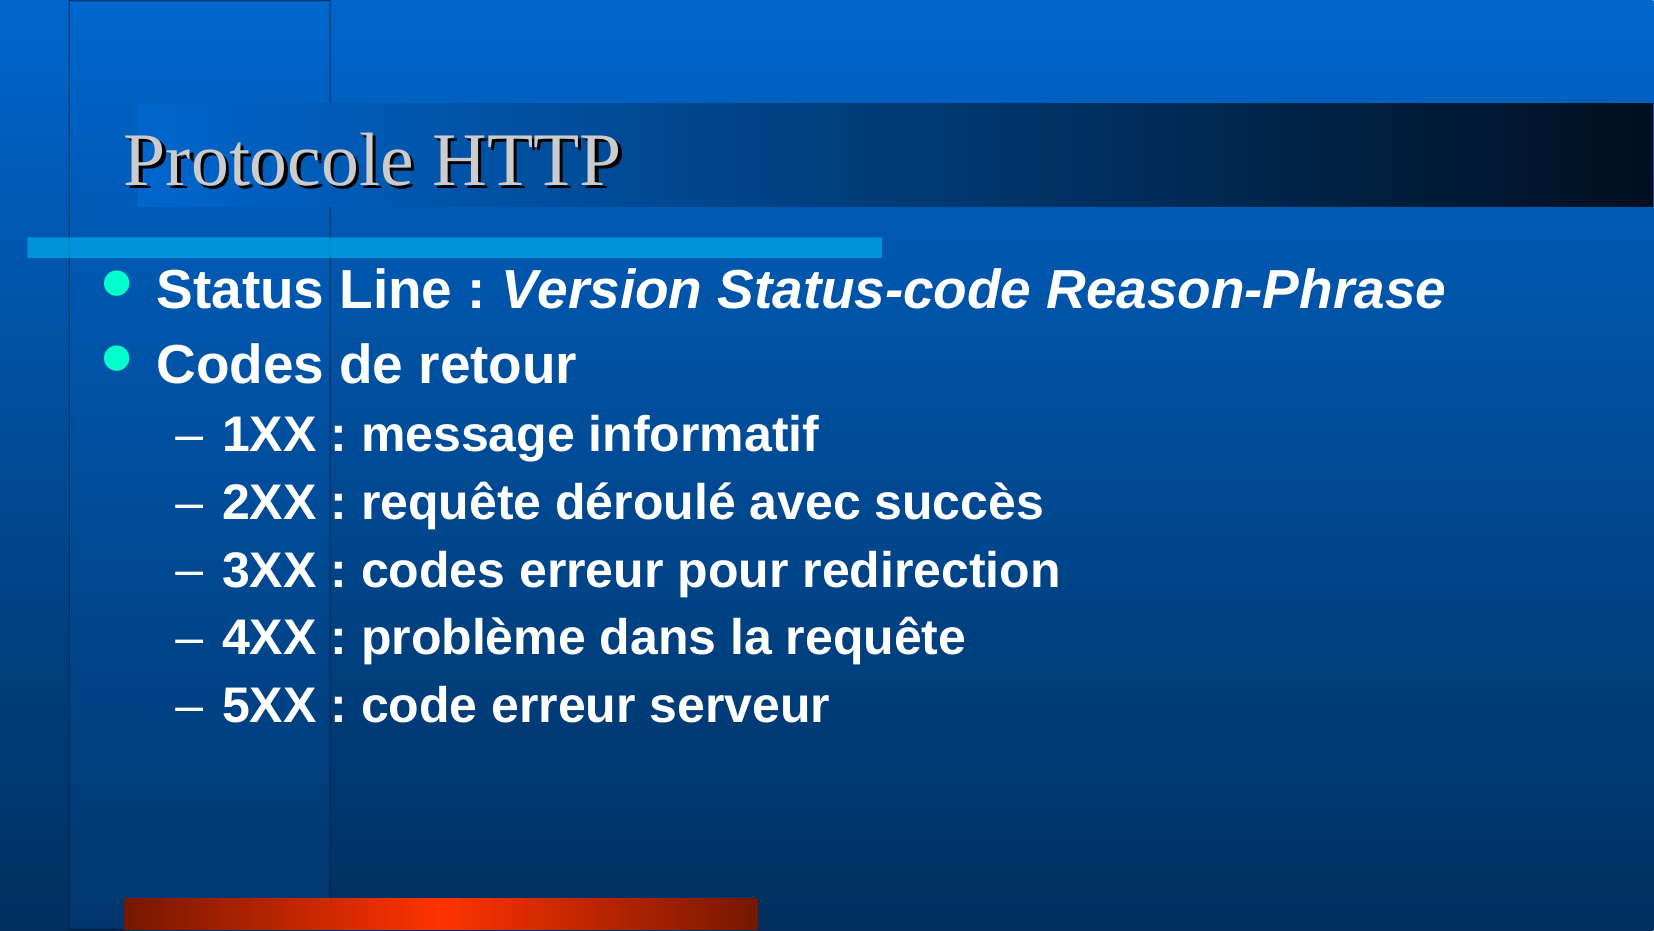

# Protocole HTTP
Status Line : Version Status-code Reason-Phrase
Codes de retour
1XX : message informatif
2XX : requête déroulé avec succès
3XX : codes erreur pour redirection
4XX : problème dans la requête
5XX : code erreur serveur